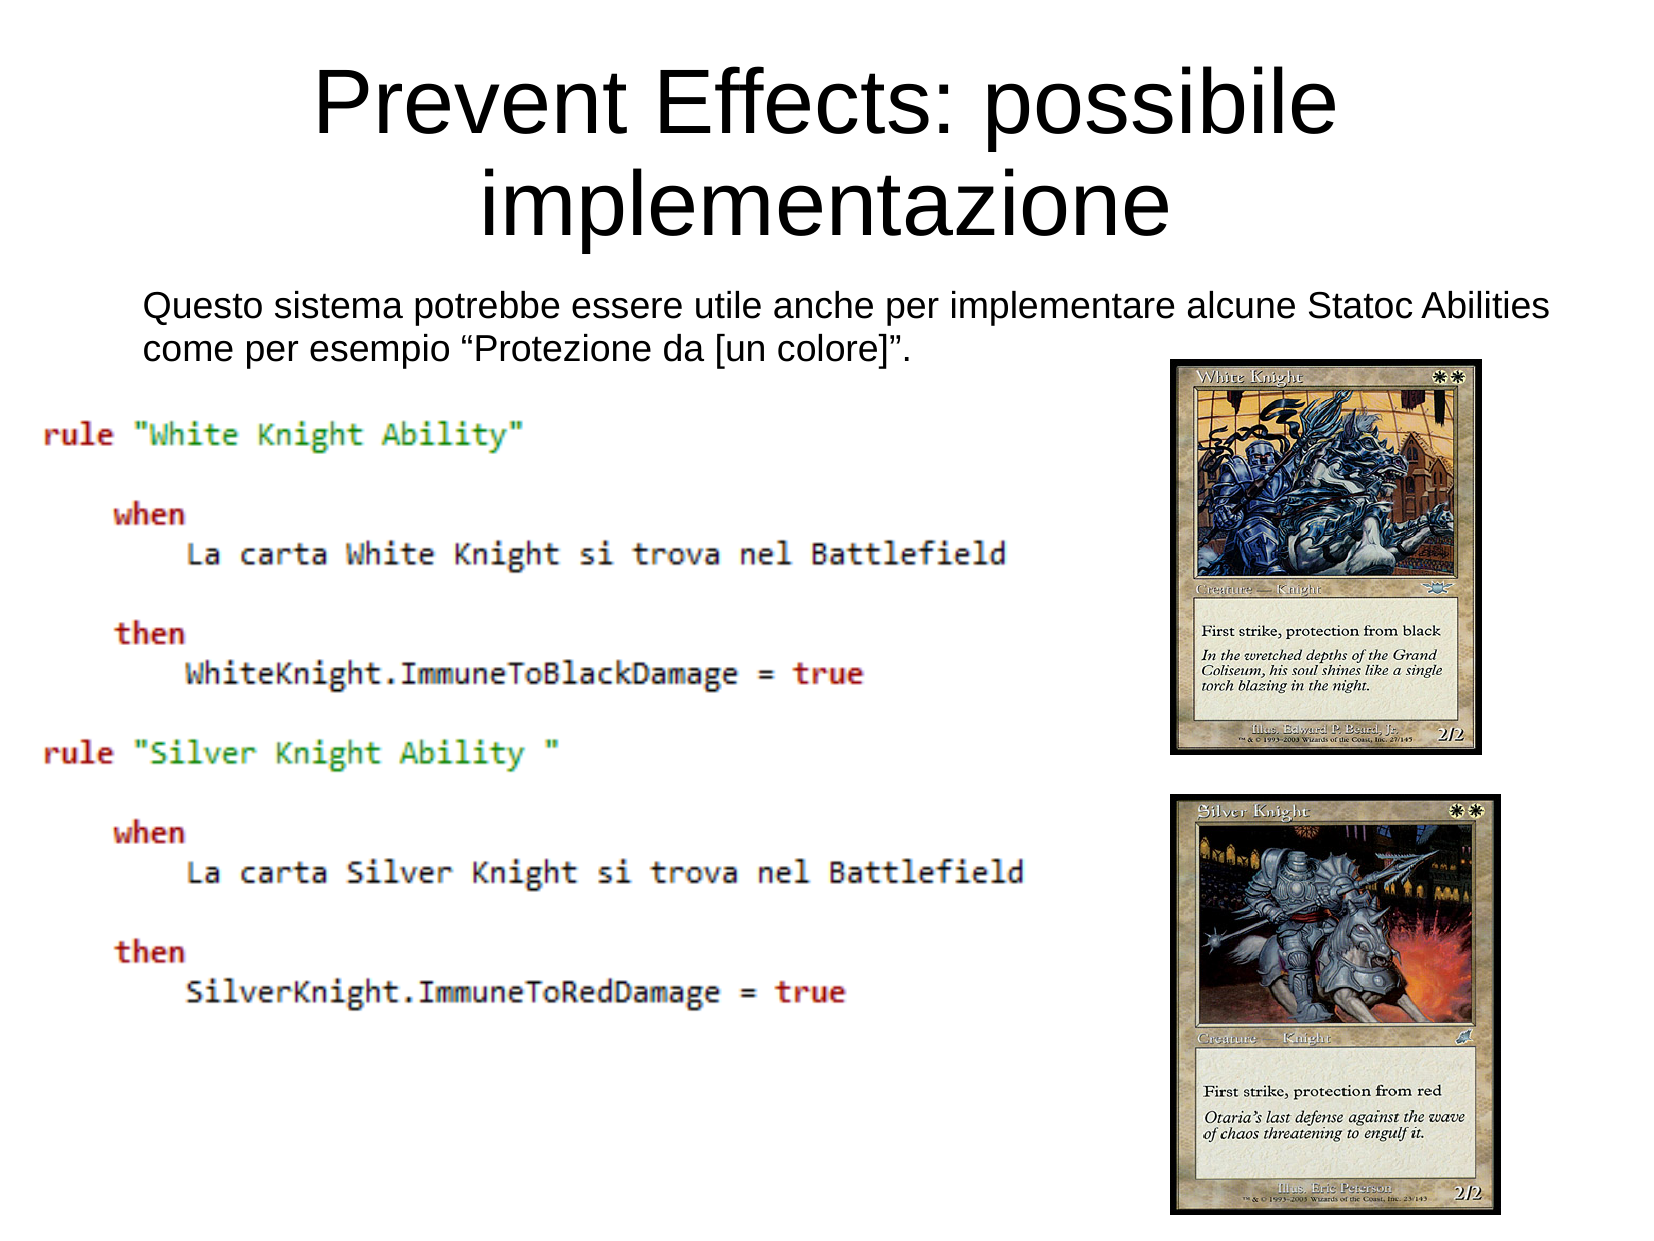

# Prevent Effects: possibile implementazione
Questo sistema potrebbe essere utile anche per implementare alcune Statoc Abilities come per esempio “Protezione da [un colore]”.